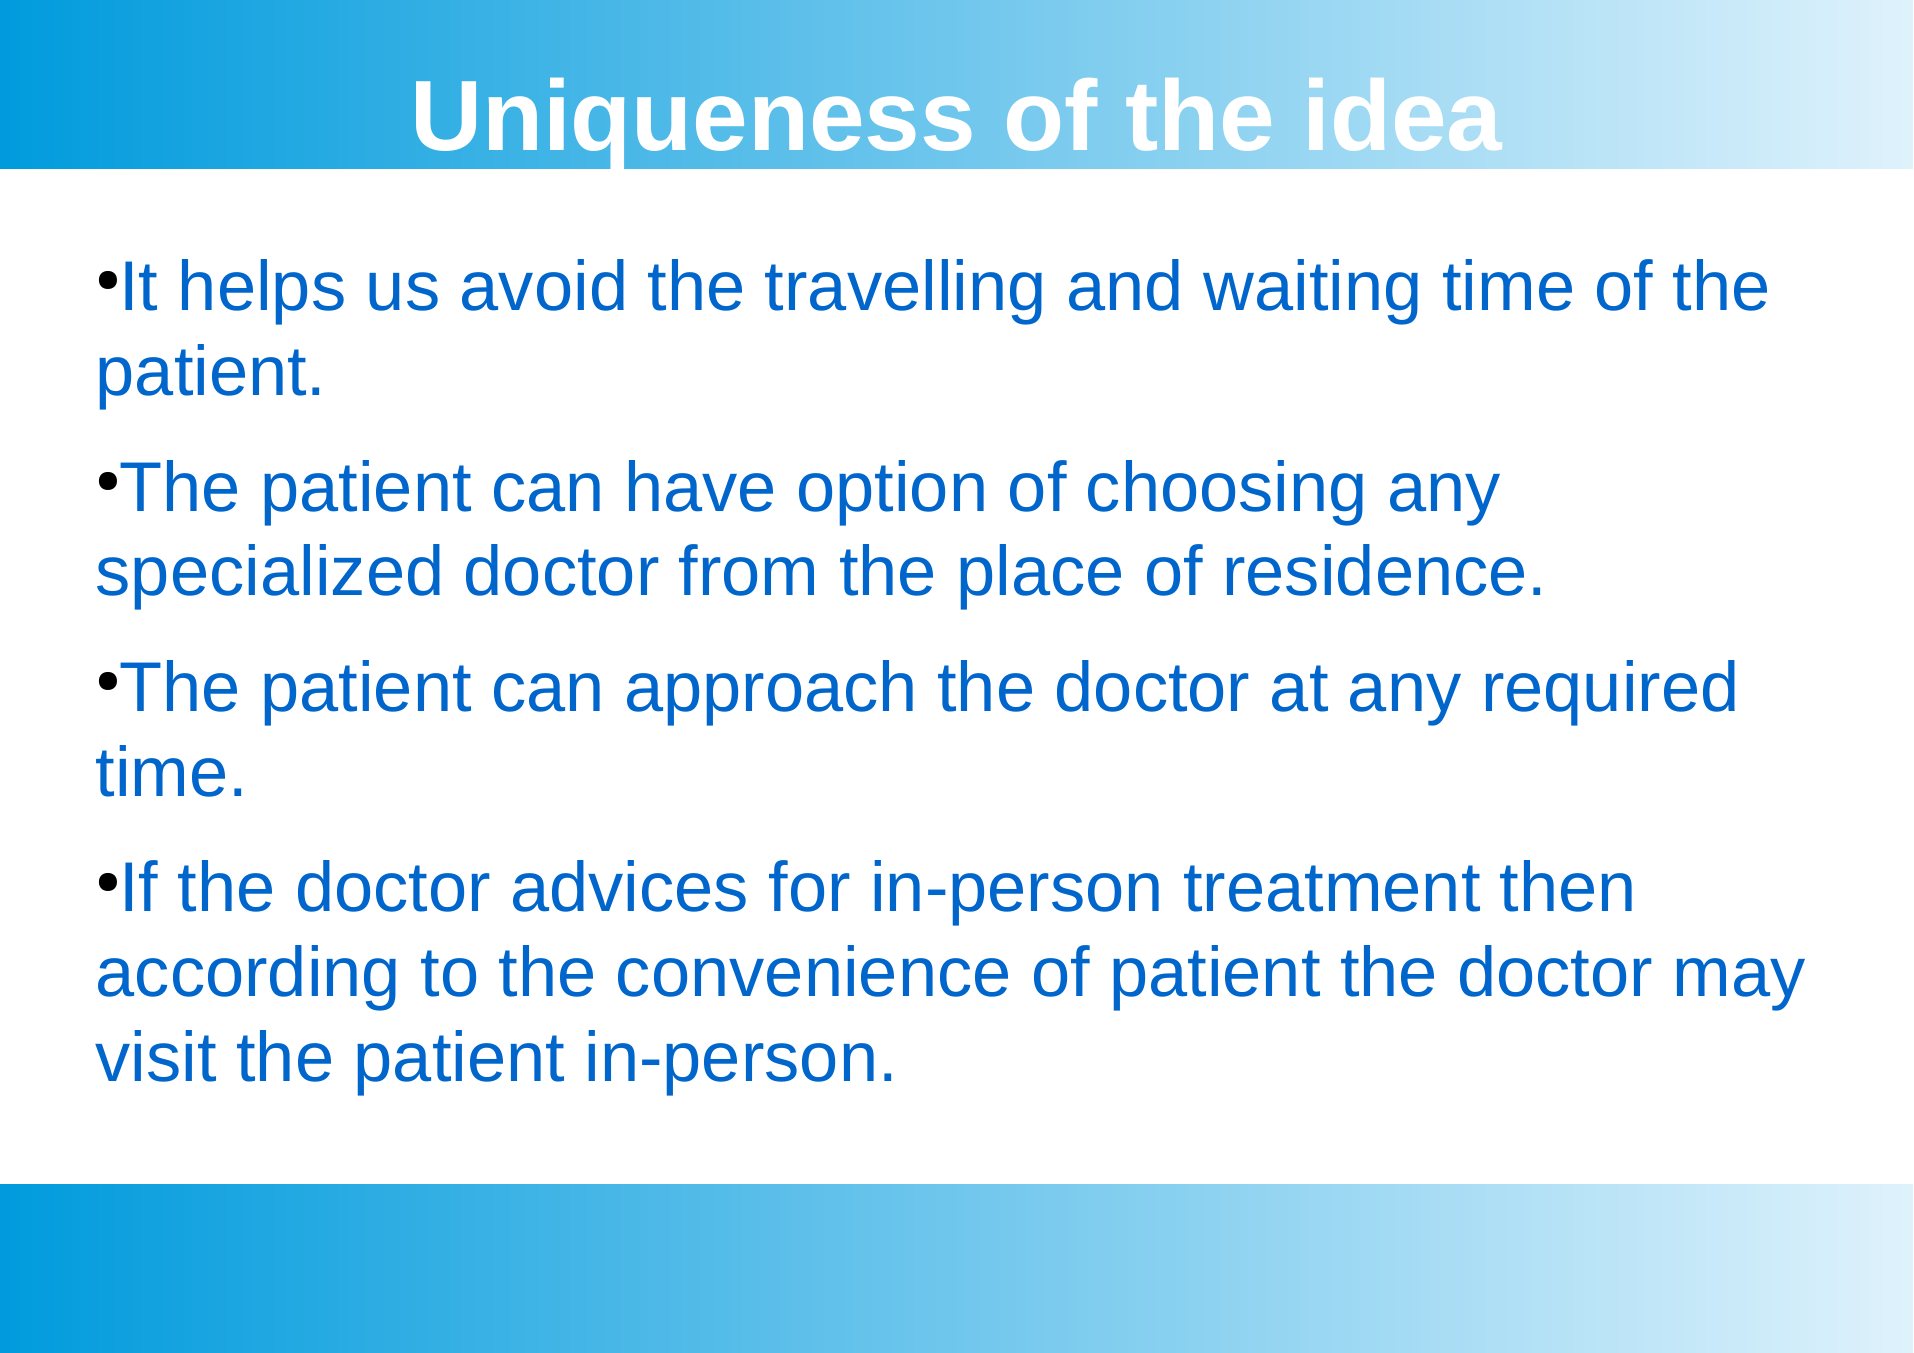

# Uniqueness of the idea
It helps us avoid the travelling and waiting time of the patient.
The patient can have option of choosing any specialized doctor from the place of residence.
The patient can approach the doctor at any required time.
If the doctor advices for in-person treatment then according to the convenience of patient the doctor may visit the patient in-person.